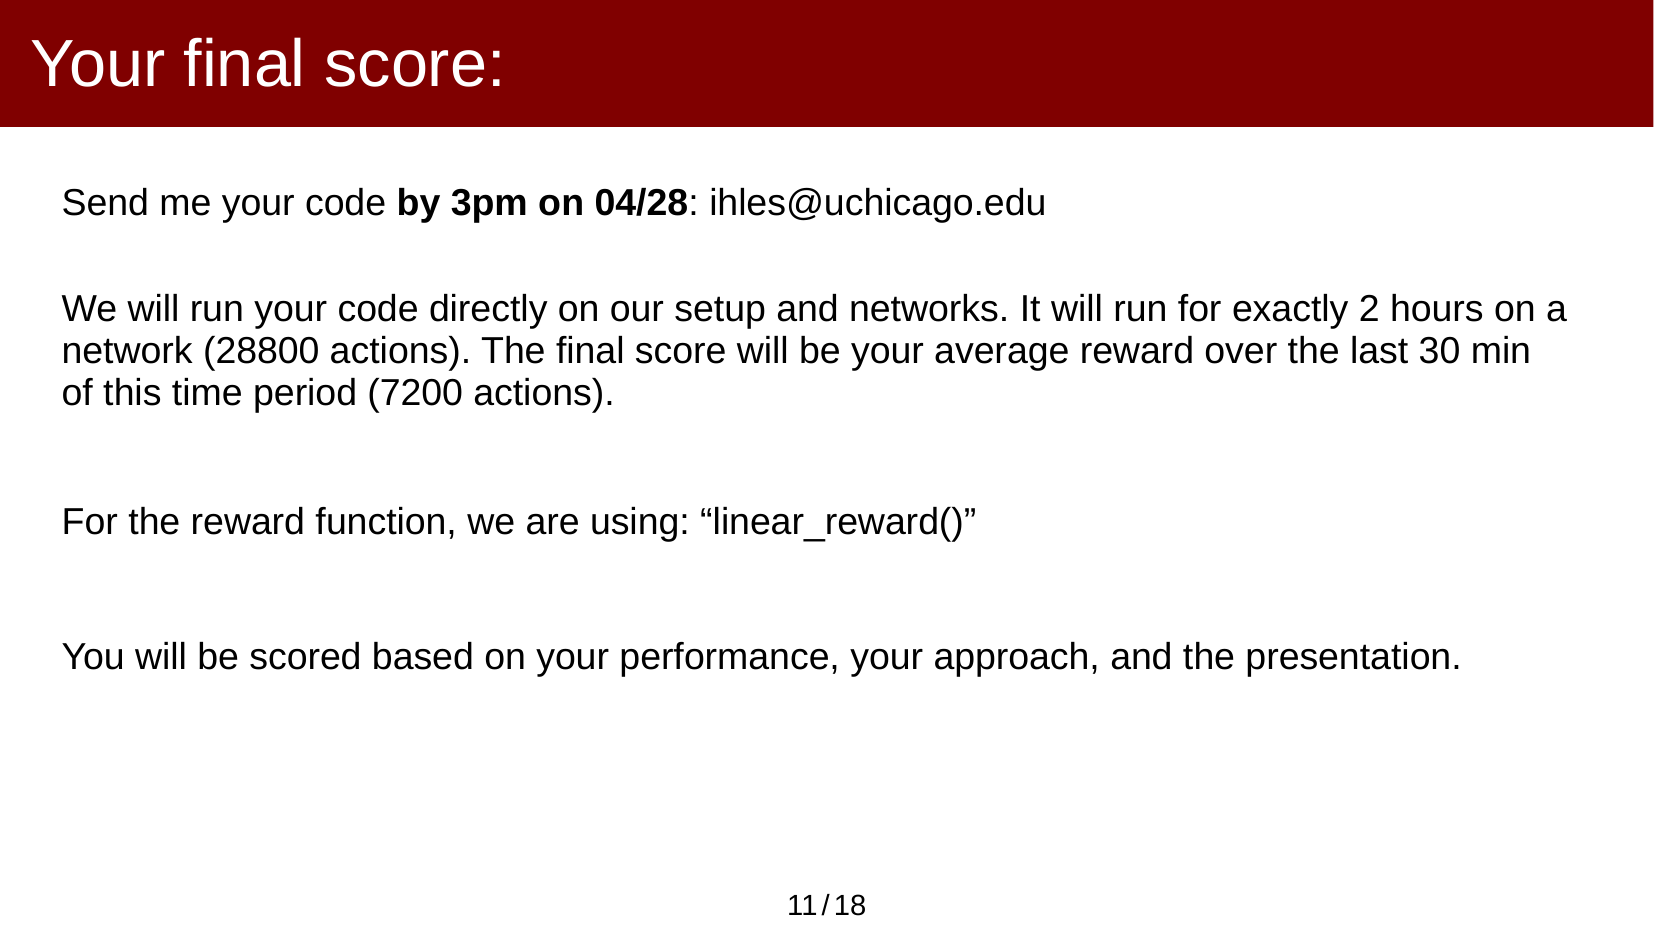

Your final score:
Send me your code by 3pm on 04/28: ihles@uchicago.edu
We will run your code directly on our setup and networks. It will run for exactly 2 hours on a network (28800 actions). The final score will be your average reward over the last 30 min of this time period (7200 actions).
For the reward function, we are using: “linear_reward()”
You will be scored based on your performance, your approach, and the presentation.